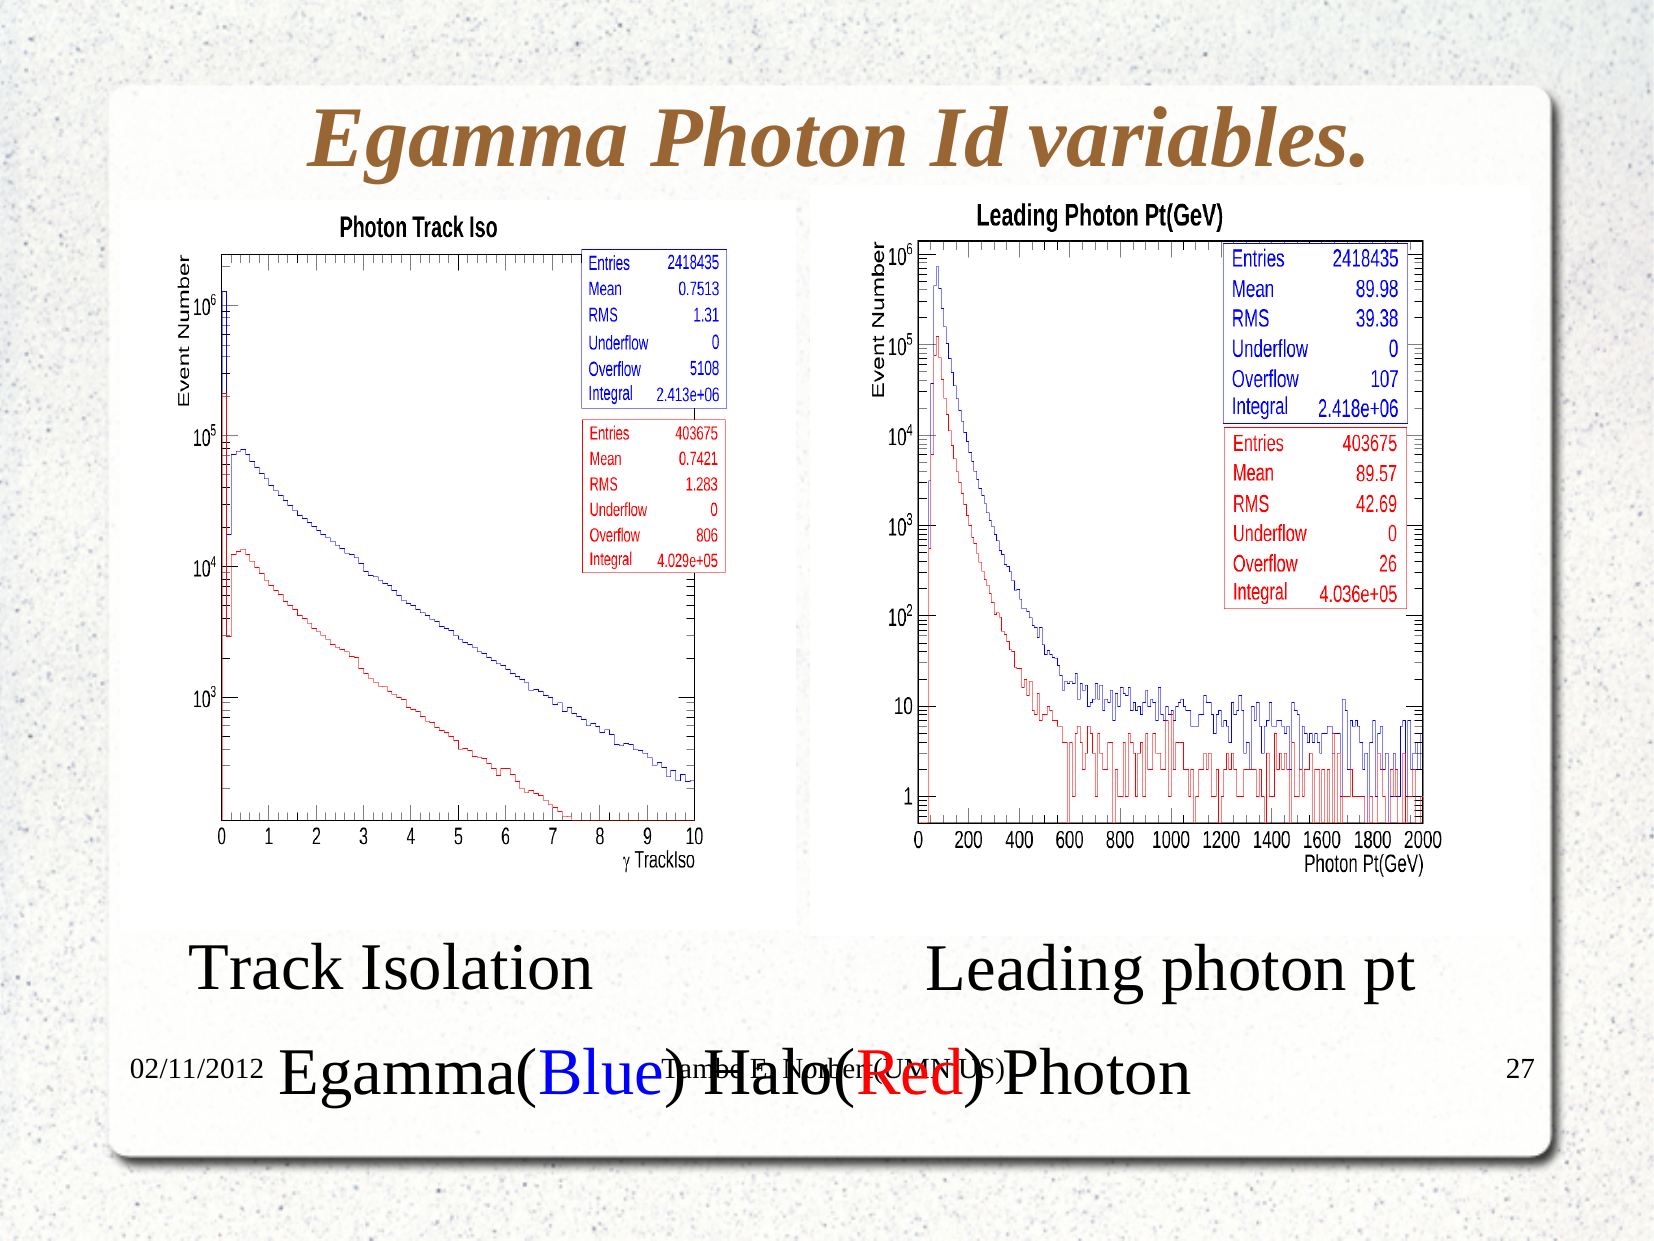

# Egamma Photon Id variables.
Track Isolation
Leading photon pt
Egamma(Blue) Halo(Red) Photon
02/11/2012
Tambe E. Norbert(UMN US)
27